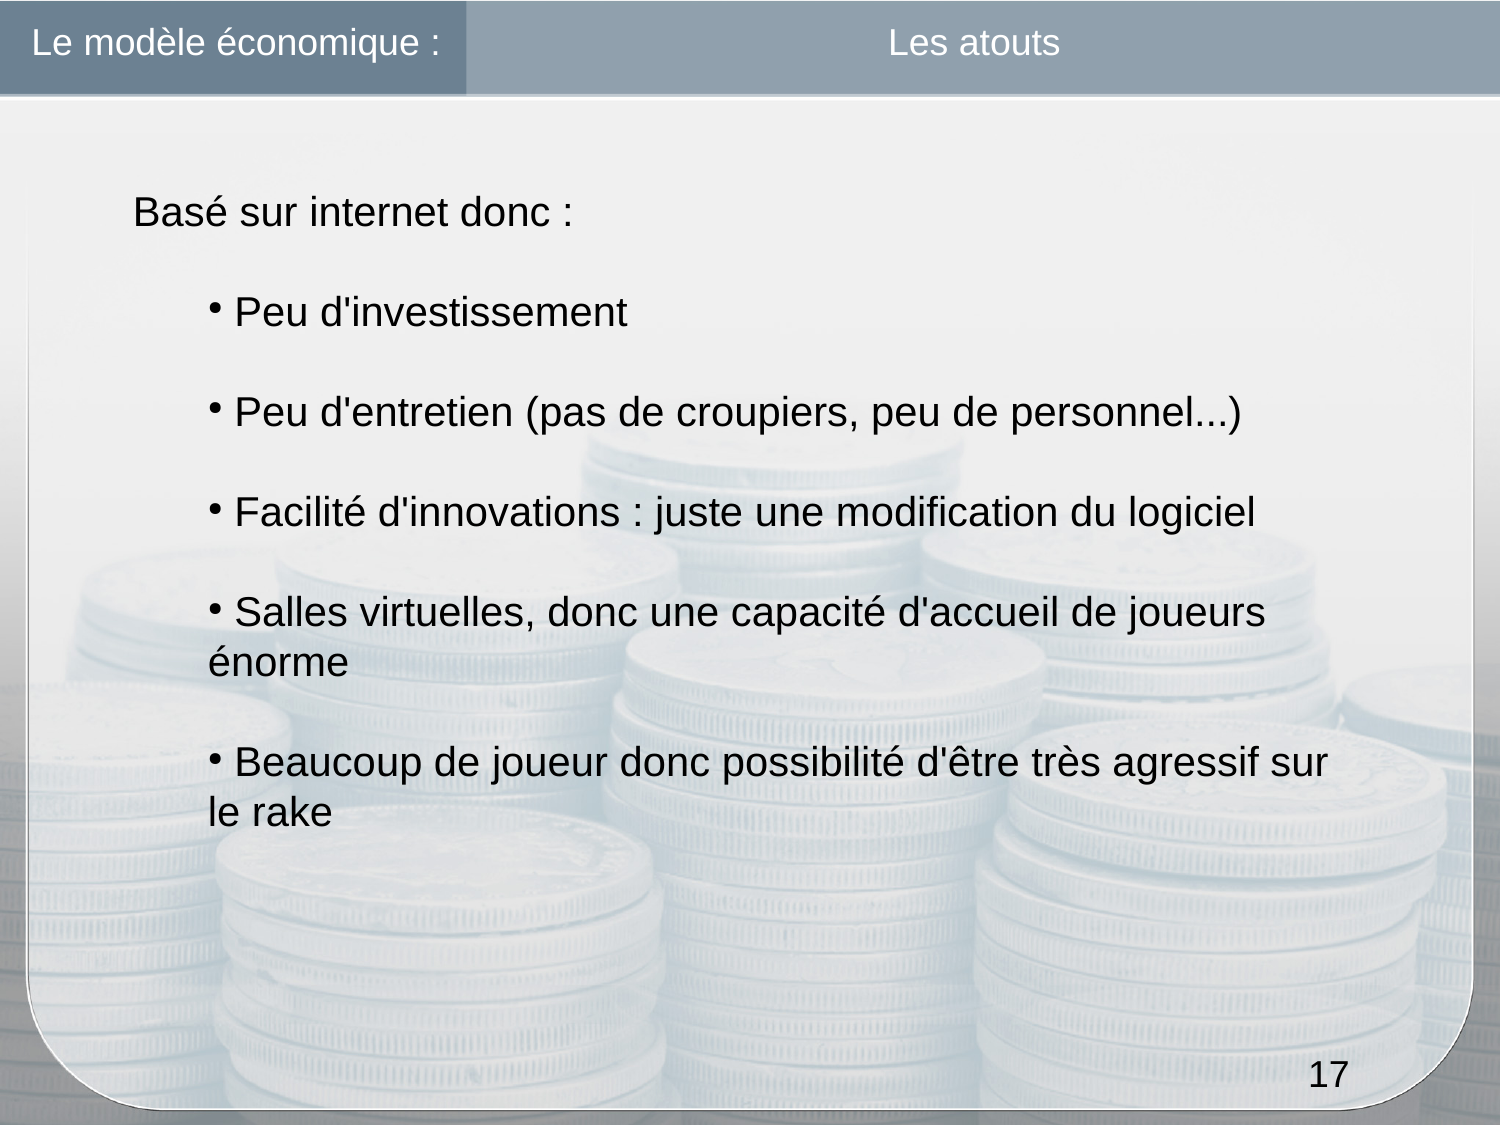

Les atouts
Le modèle économique :
Basé sur internet donc :
 Peu d'investissement
 Peu d'entretien (pas de croupiers, peu de personnel...)
 Facilité d'innovations : juste une modification du logiciel
 Salles virtuelles, donc une capacité d'accueil de joueurs énorme
 Beaucoup de joueur donc possibilité d'être très agressif sur le rake
17